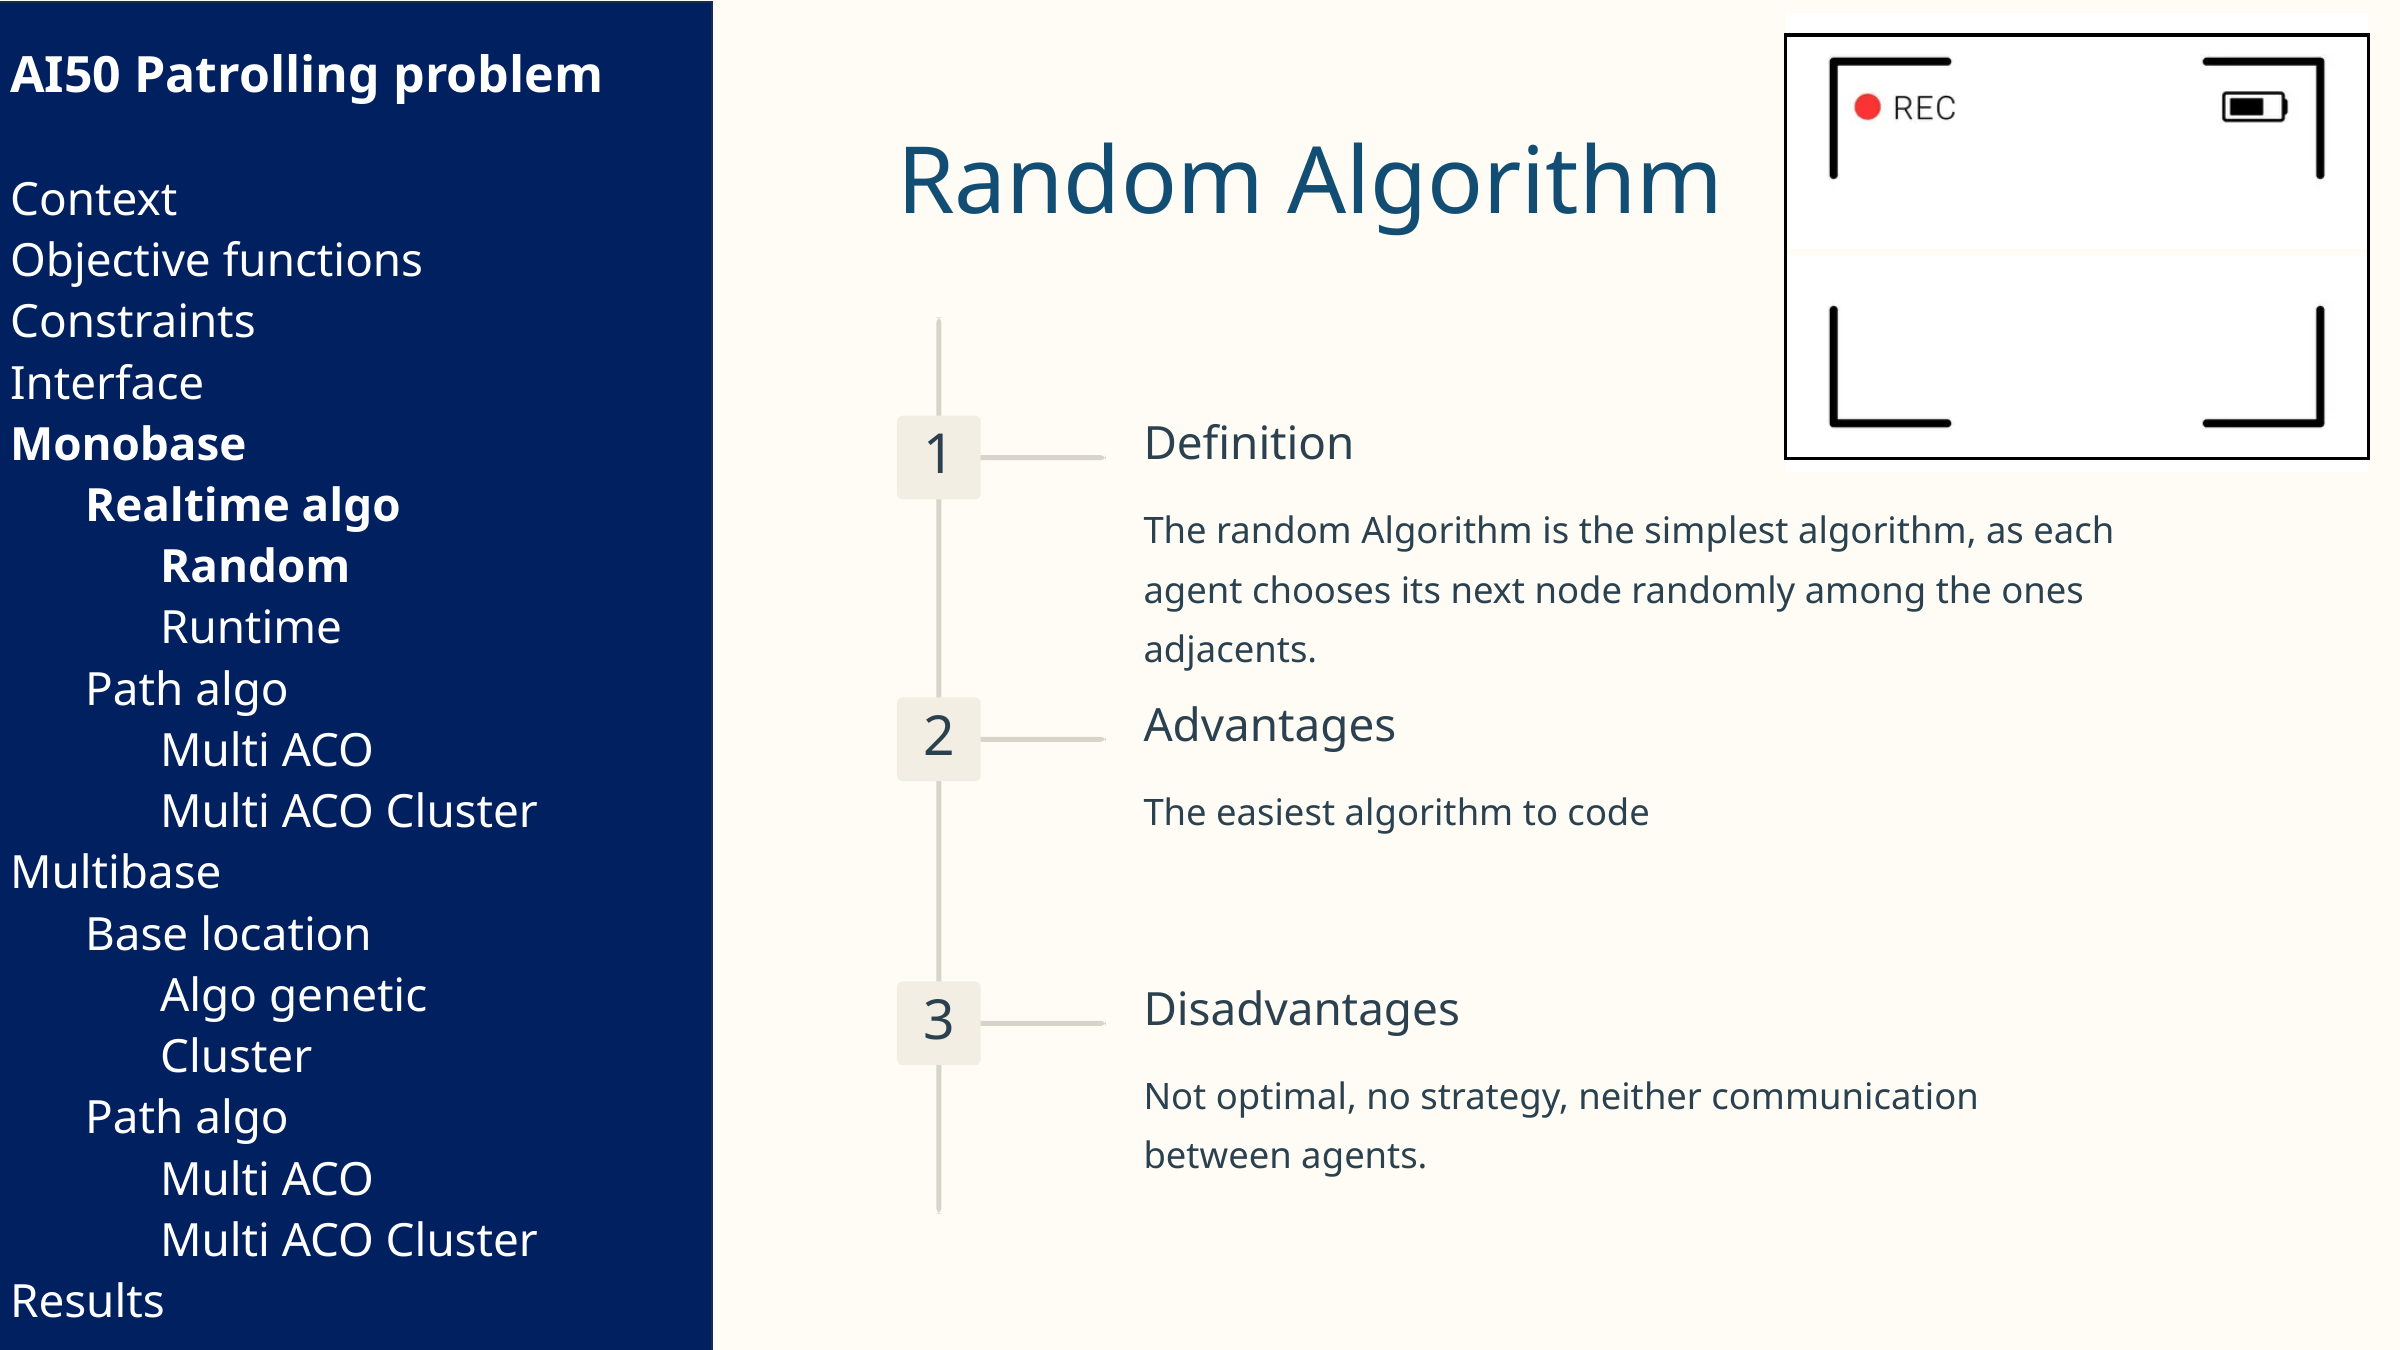

AI50 Patrolling problem
Context
Objective functions
Constraints
Interface
Monobase
	Realtime algo
		Random
		Runtime
	Path algo
		Multi ACO
		Multi ACO Cluster
Multibase
	Base location
		Algo genetic
		Cluster
	Path algo
		Multi ACO
		Multi ACO Cluster
Results
Random Algorithm
Definition
1
The random Algorithm is the simplest algorithm, as each agent chooses its next node randomly among the ones adjacents.
Advantages
2
The easiest algorithm to code
Disadvantages
3
Not optimal, no strategy, neither communication between agents.